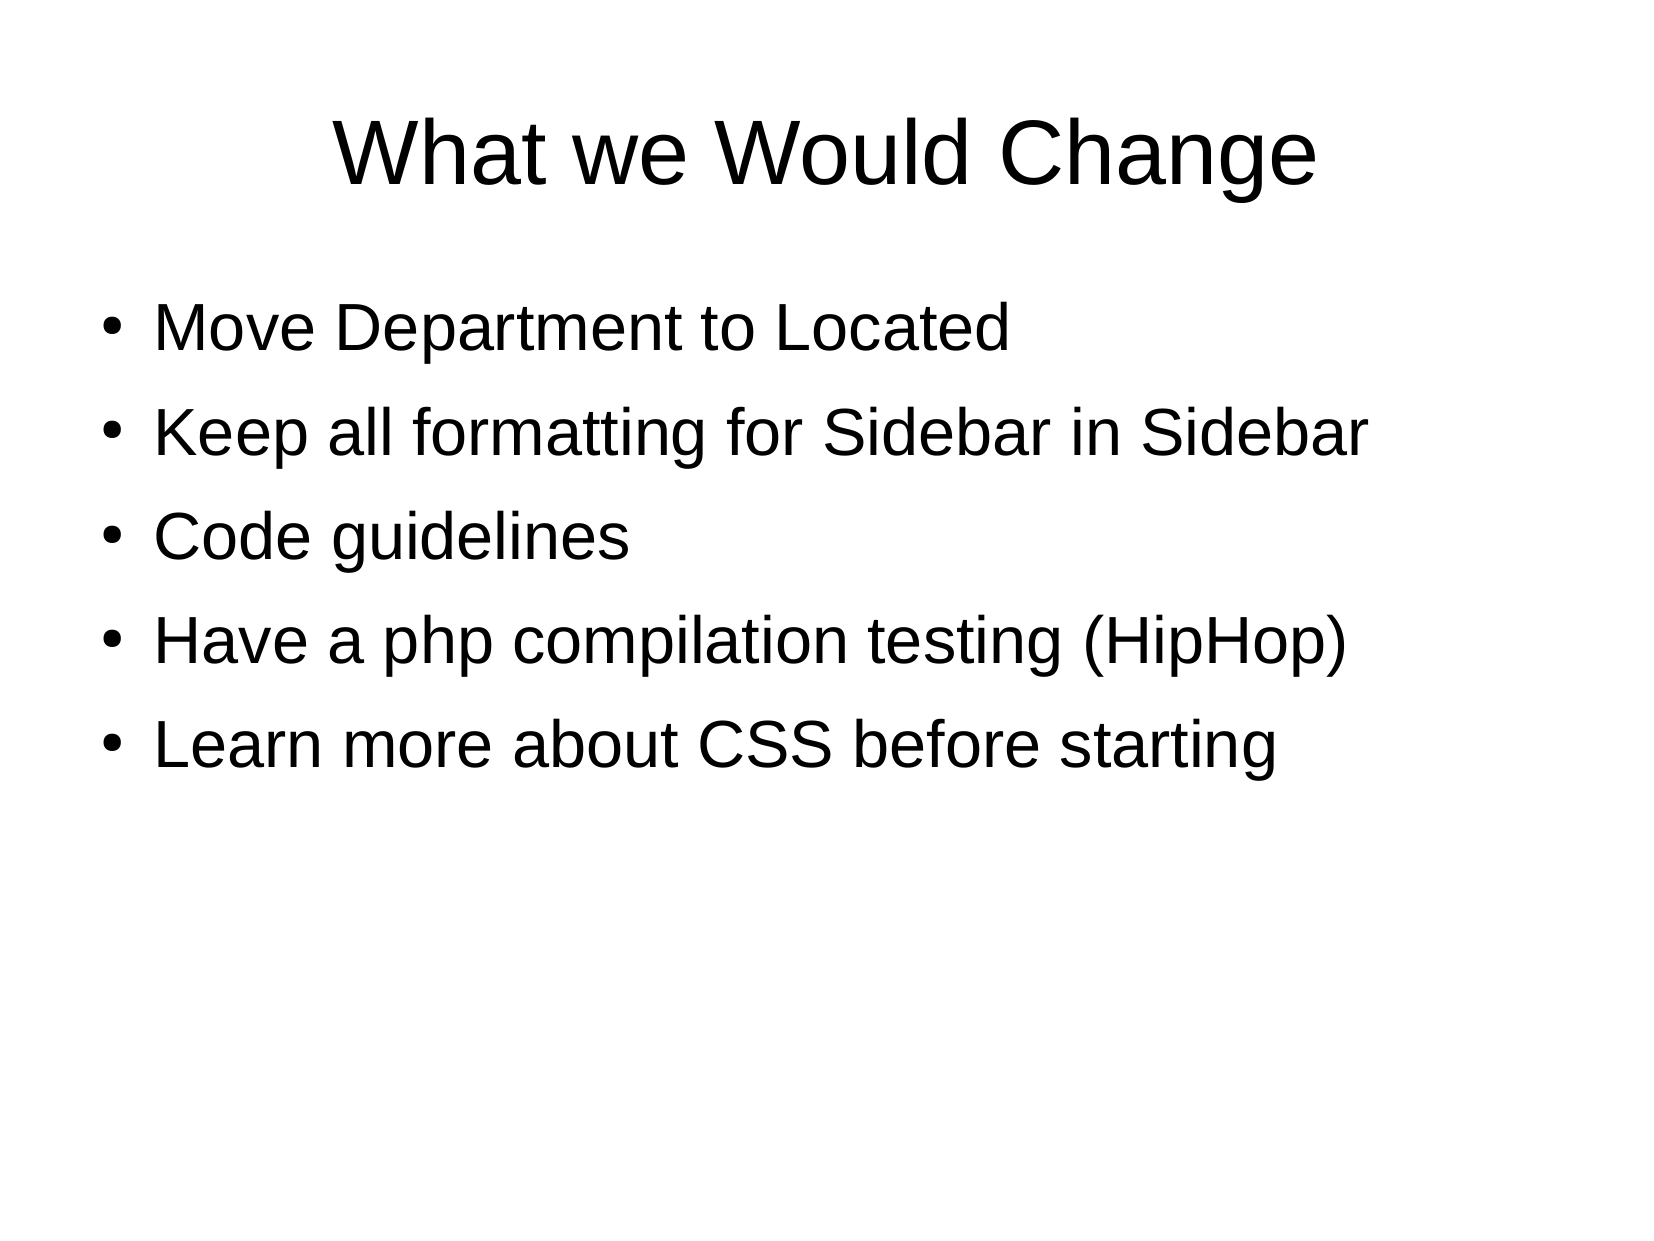

# What we Would Change
Move Department to Located
Keep all formatting for Sidebar in Sidebar
Code guidelines
Have a php compilation testing (HipHop)
Learn more about CSS before starting